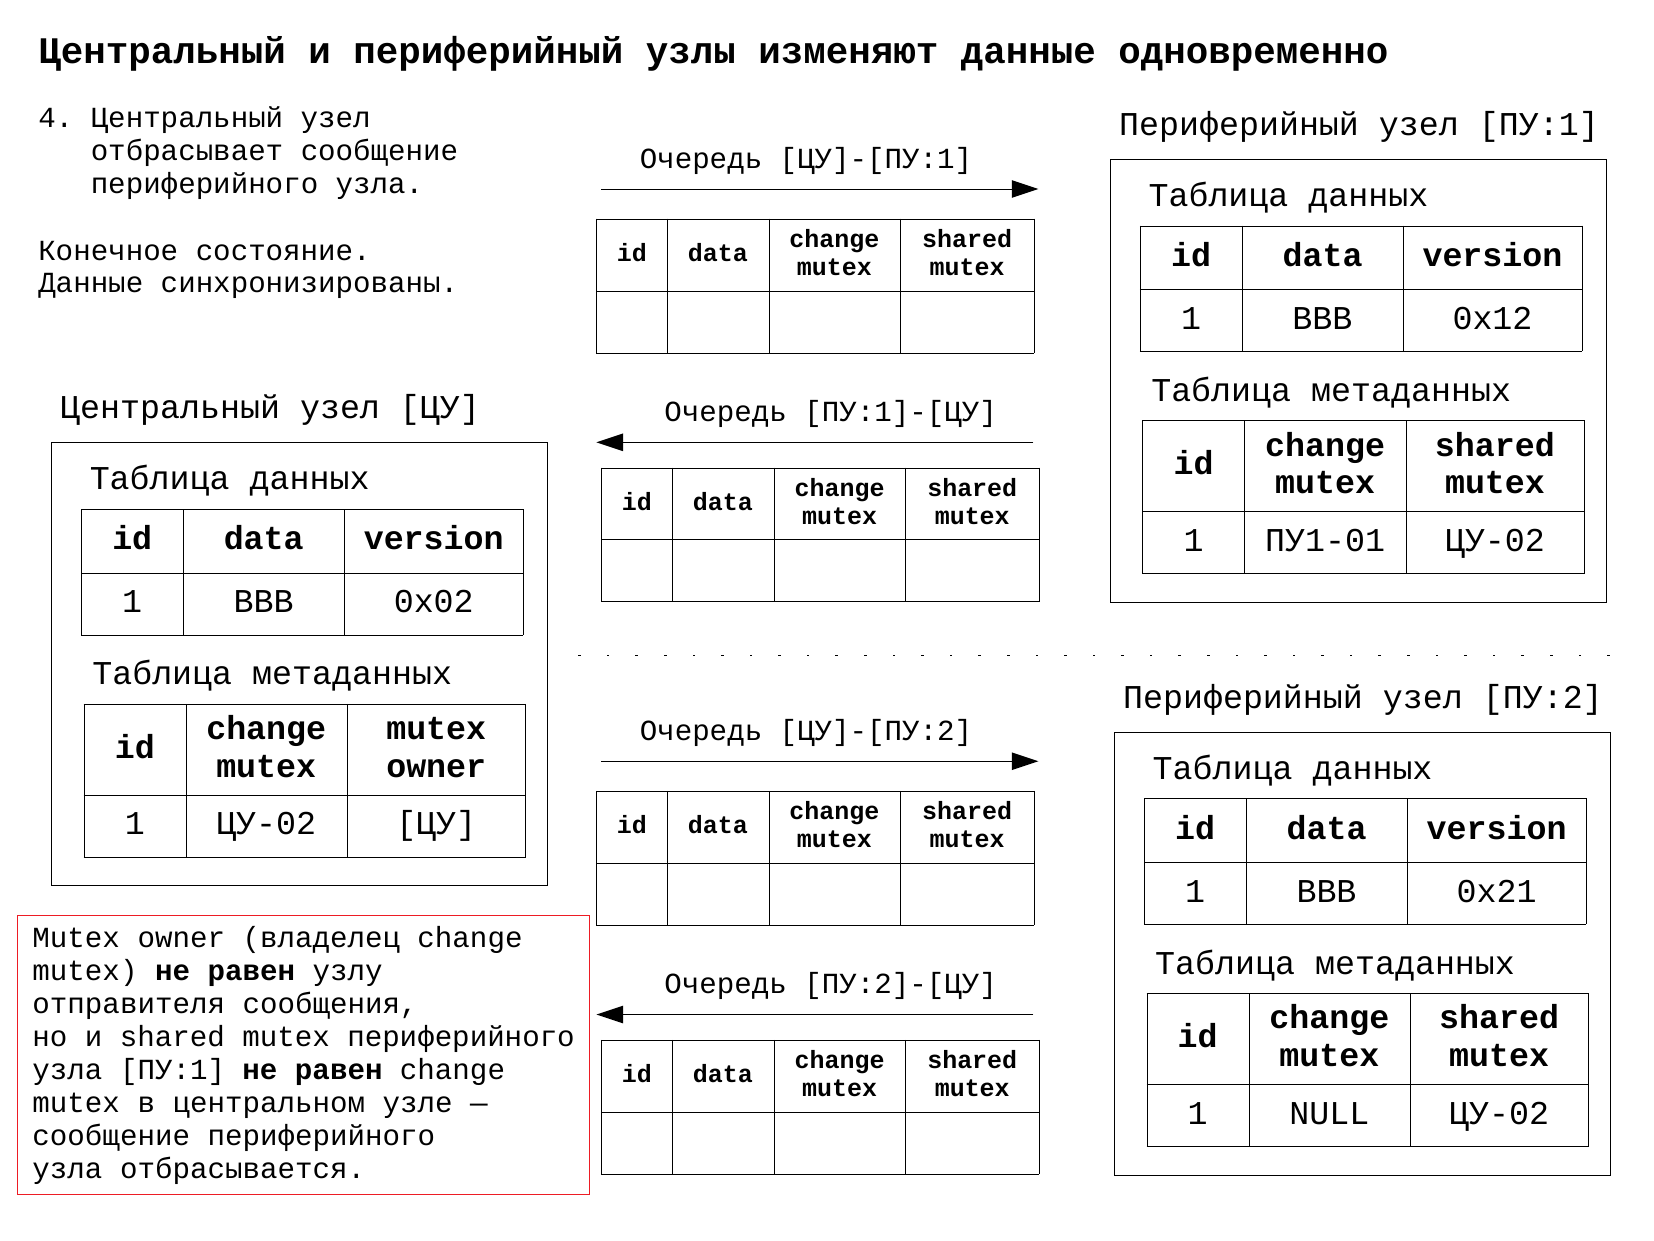

Центральный и периферийный узлы изменяют данные одновременно
4. Центральный узел
 отбрасывает сообщение
 периферийного узла.
Конечное состояние.
Данные синхронизированы.
Периферийный узел [ПУ:1]
Очередь [ЦУ]-[ПУ:1]
Таблица данных
| id | data | change mutex | shared mutex |
| --- | --- | --- | --- |
| | | | |
| id | data | version |
| --- | --- | --- |
| 1 | BBB | 0x12 |
Таблица метаданных
Центральный узел [ЦУ]
Очередь [ПУ:1]-[ЦУ]
| id | change mutex | shared mutex |
| --- | --- | --- |
| 1 | ПУ1-01 | ЦУ-02 |
Таблица данных
| id | data | change mutex | shared mutex |
| --- | --- | --- | --- |
| | | | |
| id | data | version |
| --- | --- | --- |
| 1 | BBB | 0x02 |
Таблица метаданных
Периферийный узел [ПУ:2]
| id | change mutex | mutex owner |
| --- | --- | --- |
| 1 | ЦУ-02 | [ЦУ] |
Очередь [ЦУ]-[ПУ:2]
Таблица данных
| id | data | change mutex | shared mutex |
| --- | --- | --- | --- |
| | | | |
| id | data | version |
| --- | --- | --- |
| 1 | BBB | 0x21 |
Mutex owner (владелец change
mutex) не равен узлу
отправителя сообщения,
но и shared mutex периферийного
узла [ПУ:1] не равен change
mutex в центральном узле —
сообщение периферийного
узла отбрасывается.
Таблица метаданных
Очередь [ПУ:2]-[ЦУ]
| id | change mutex | shared mutex |
| --- | --- | --- |
| 1 | NULL | ЦУ-02 |
| id | data | change mutex | shared mutex |
| --- | --- | --- | --- |
| | | | |